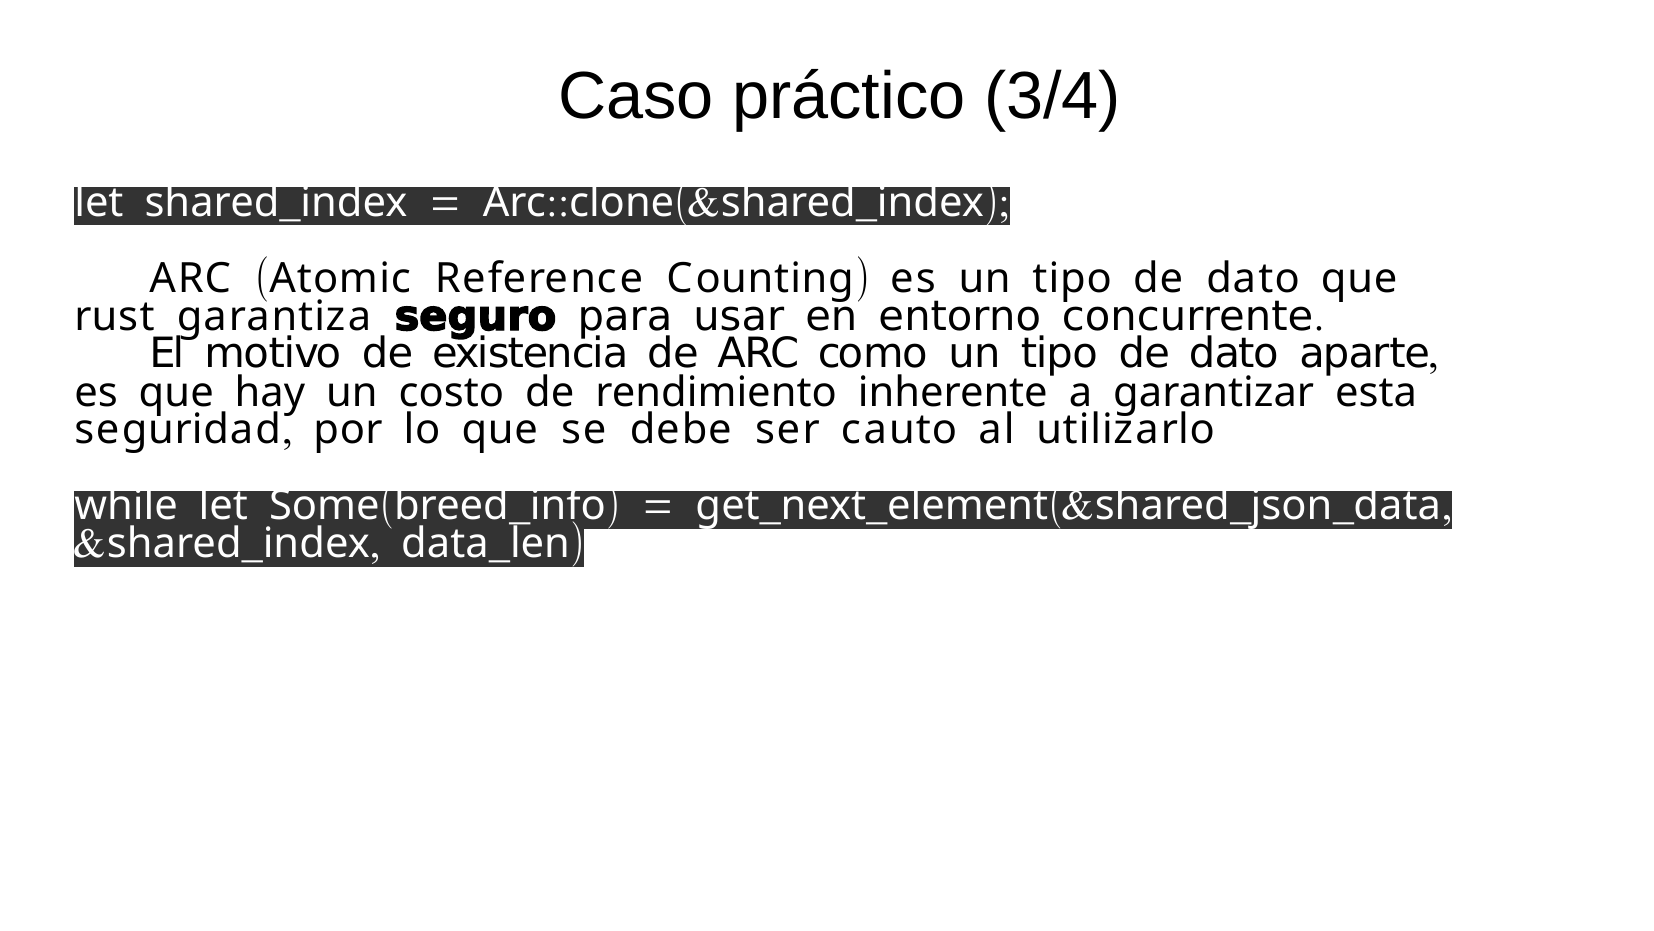

# Caso práctico (3/4)
let shared_index = Arc::clone(&shared_index);
	ARC (Atomic Reference Counting) es un tipo de dato que rust garantiza seguro para usar en entorno concurrente.
	El motivo de existencia de ARC como un tipo de dato aparte, es que hay un costo de rendimiento inherente a garantizar esta seguridad, por lo que se debe ser cauto al utilizarlo
while let Some(breed_info) = get_next_element(&shared_json_data, &shared_index, data_len)